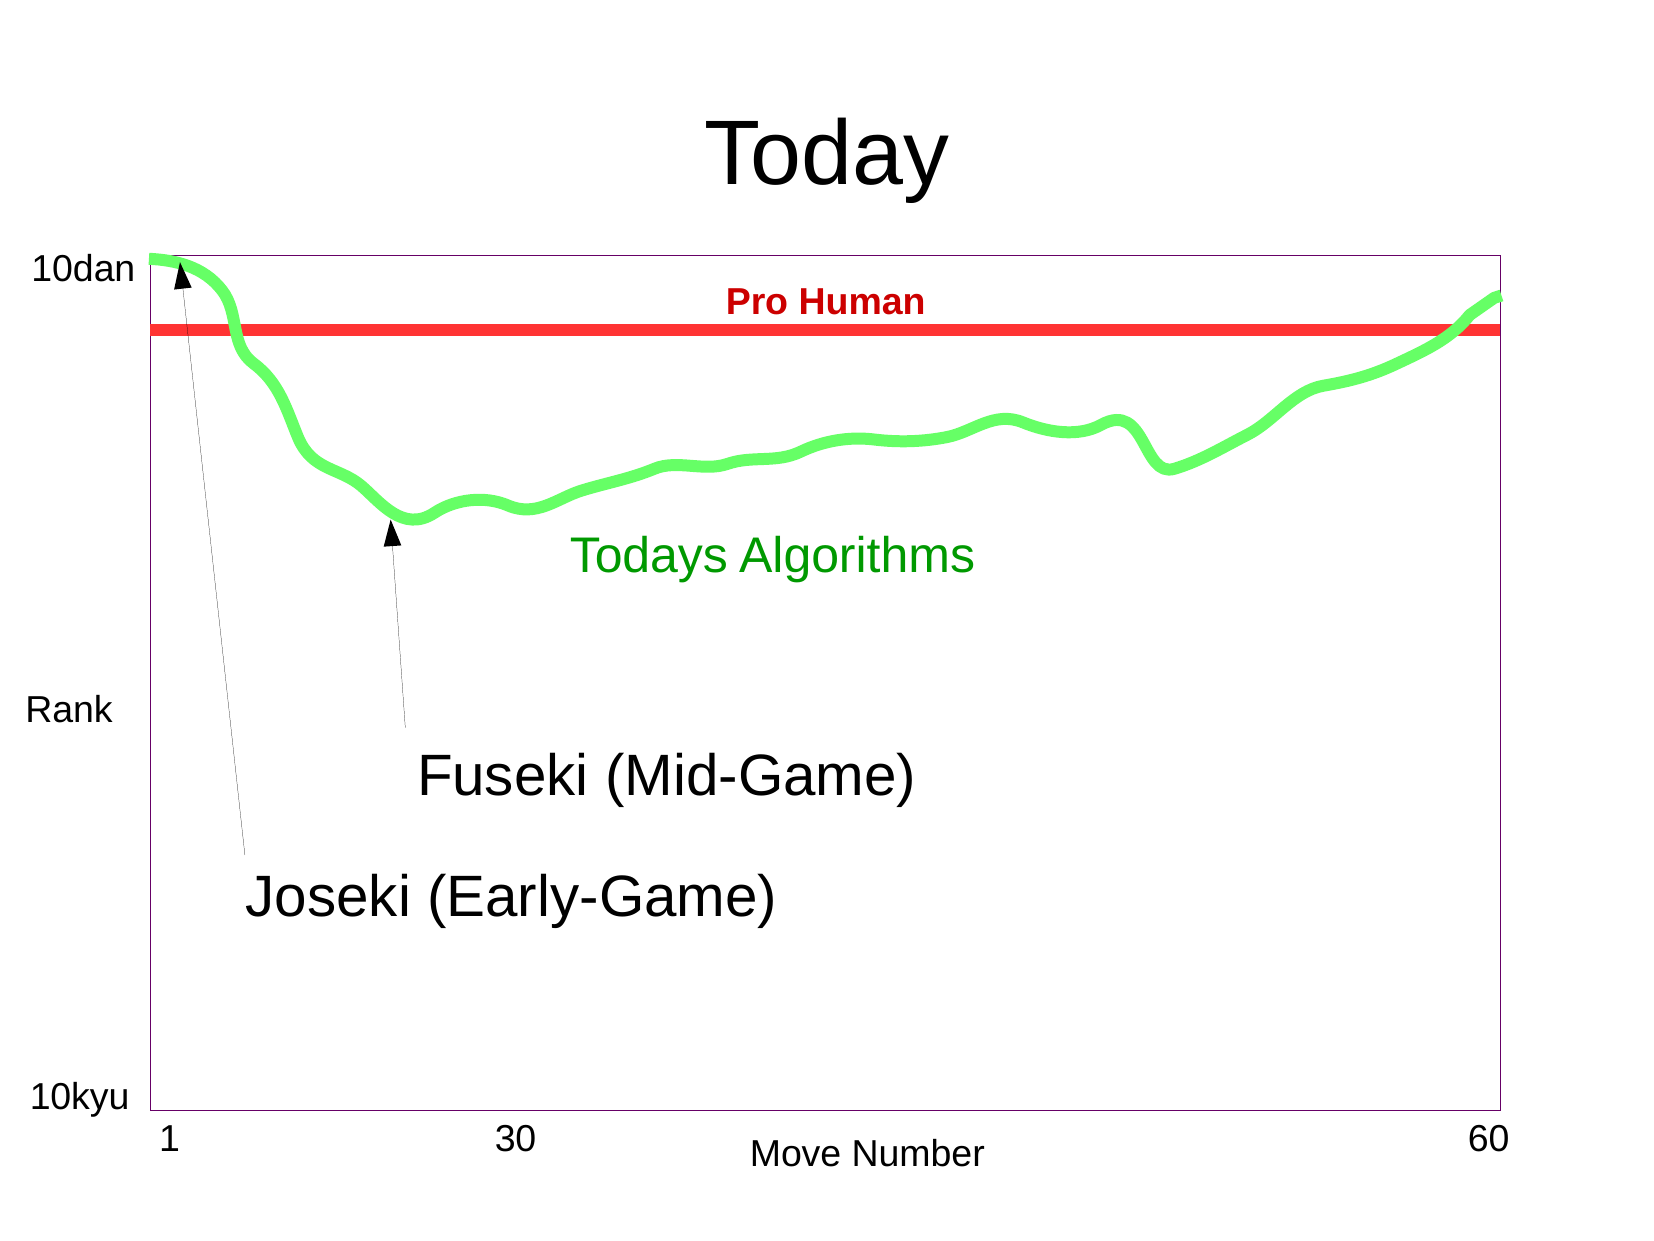

# Today
10dan
Pro Human
Todays Algorithms
Rank
Fuseki (Mid-Game)
Joseki (Early-Game)
10kyu
1
30
60
Move Number